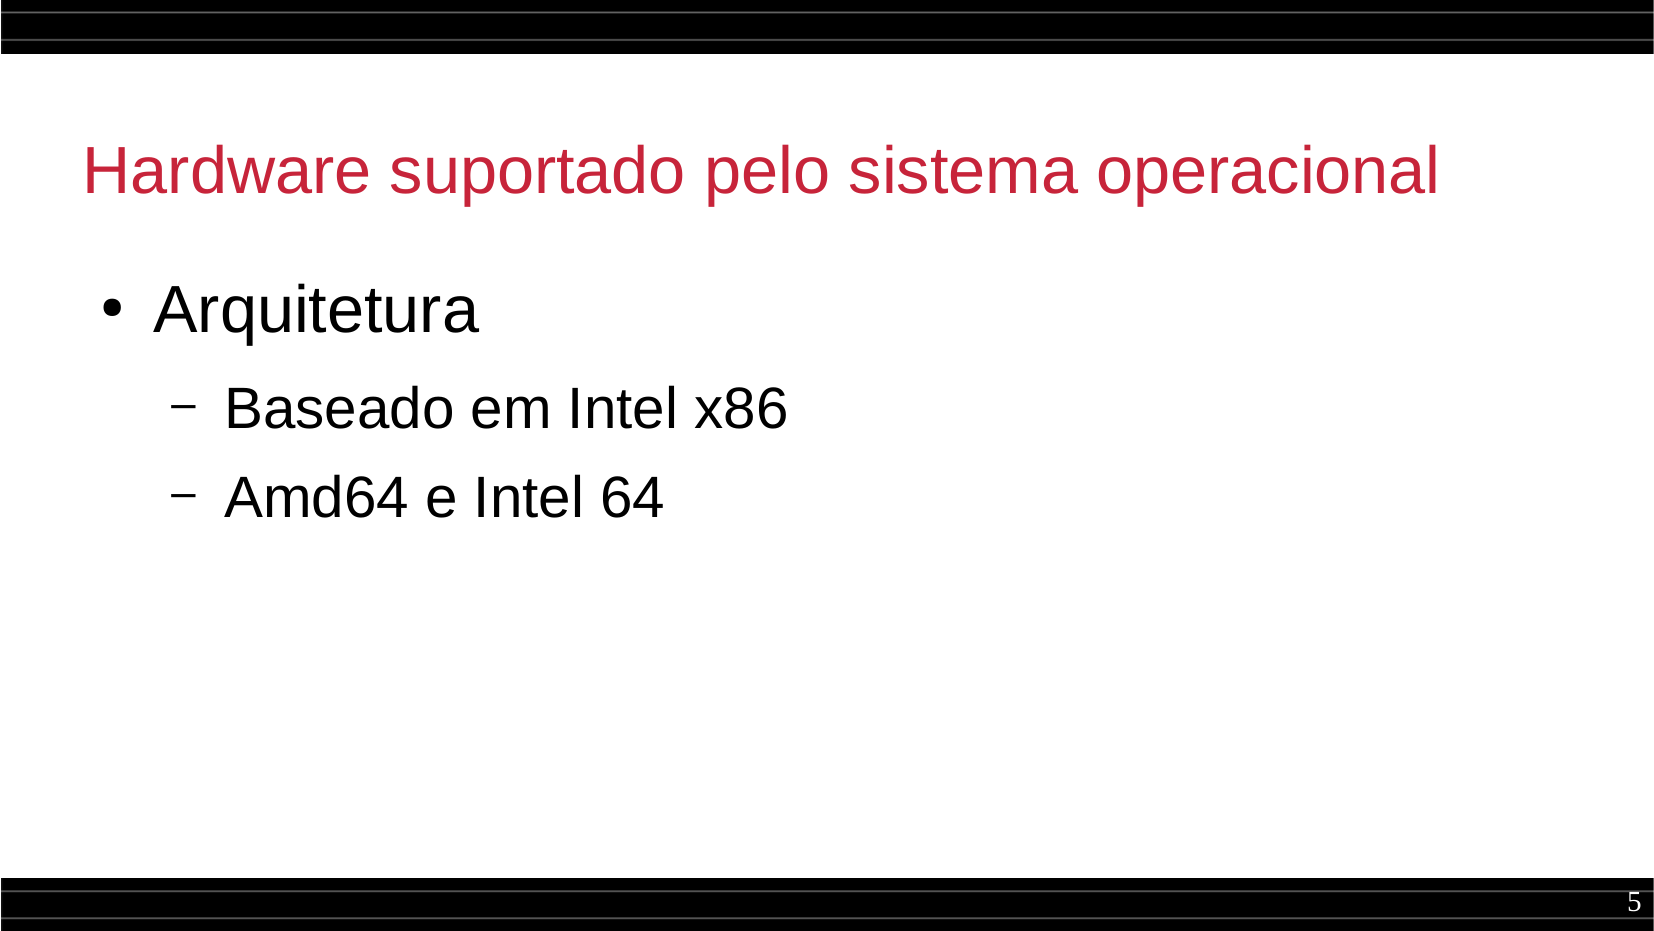

# Hardware suportado pelo sistema operacional
Arquitetura
Baseado em Intel x86
Amd64 e Intel 64